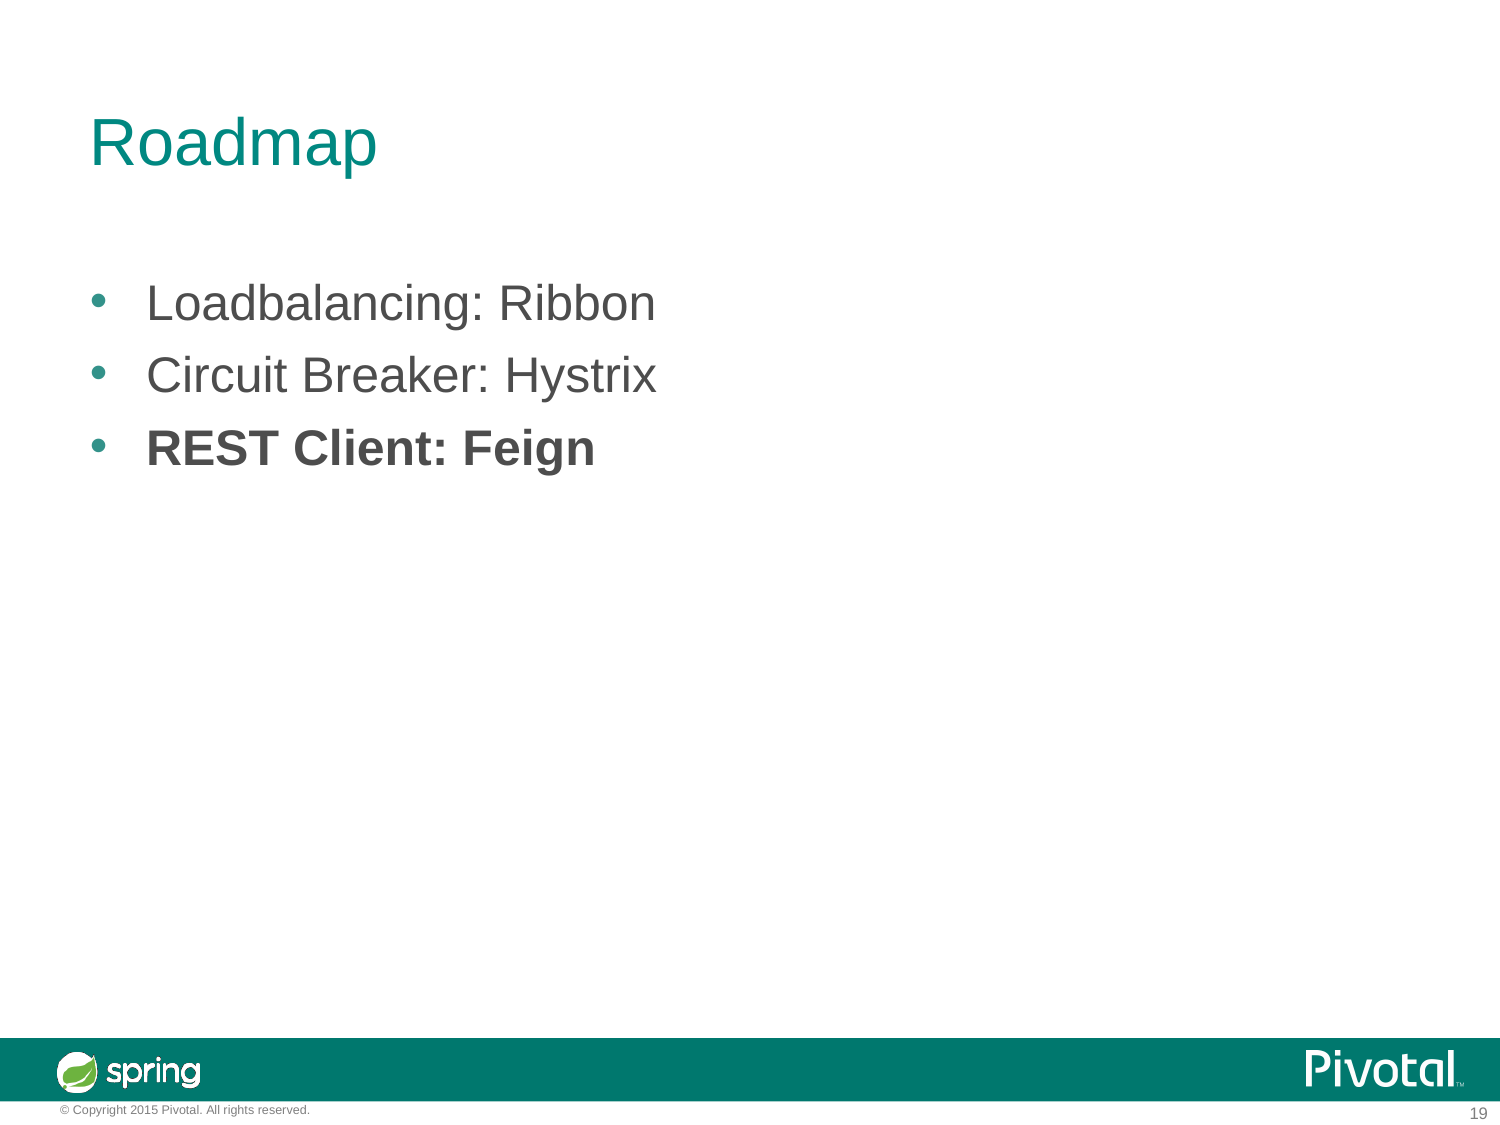

# Roadmap
Loadbalancing: Ribbon
Circuit Breaker: Hystrix
REST Client: Feign